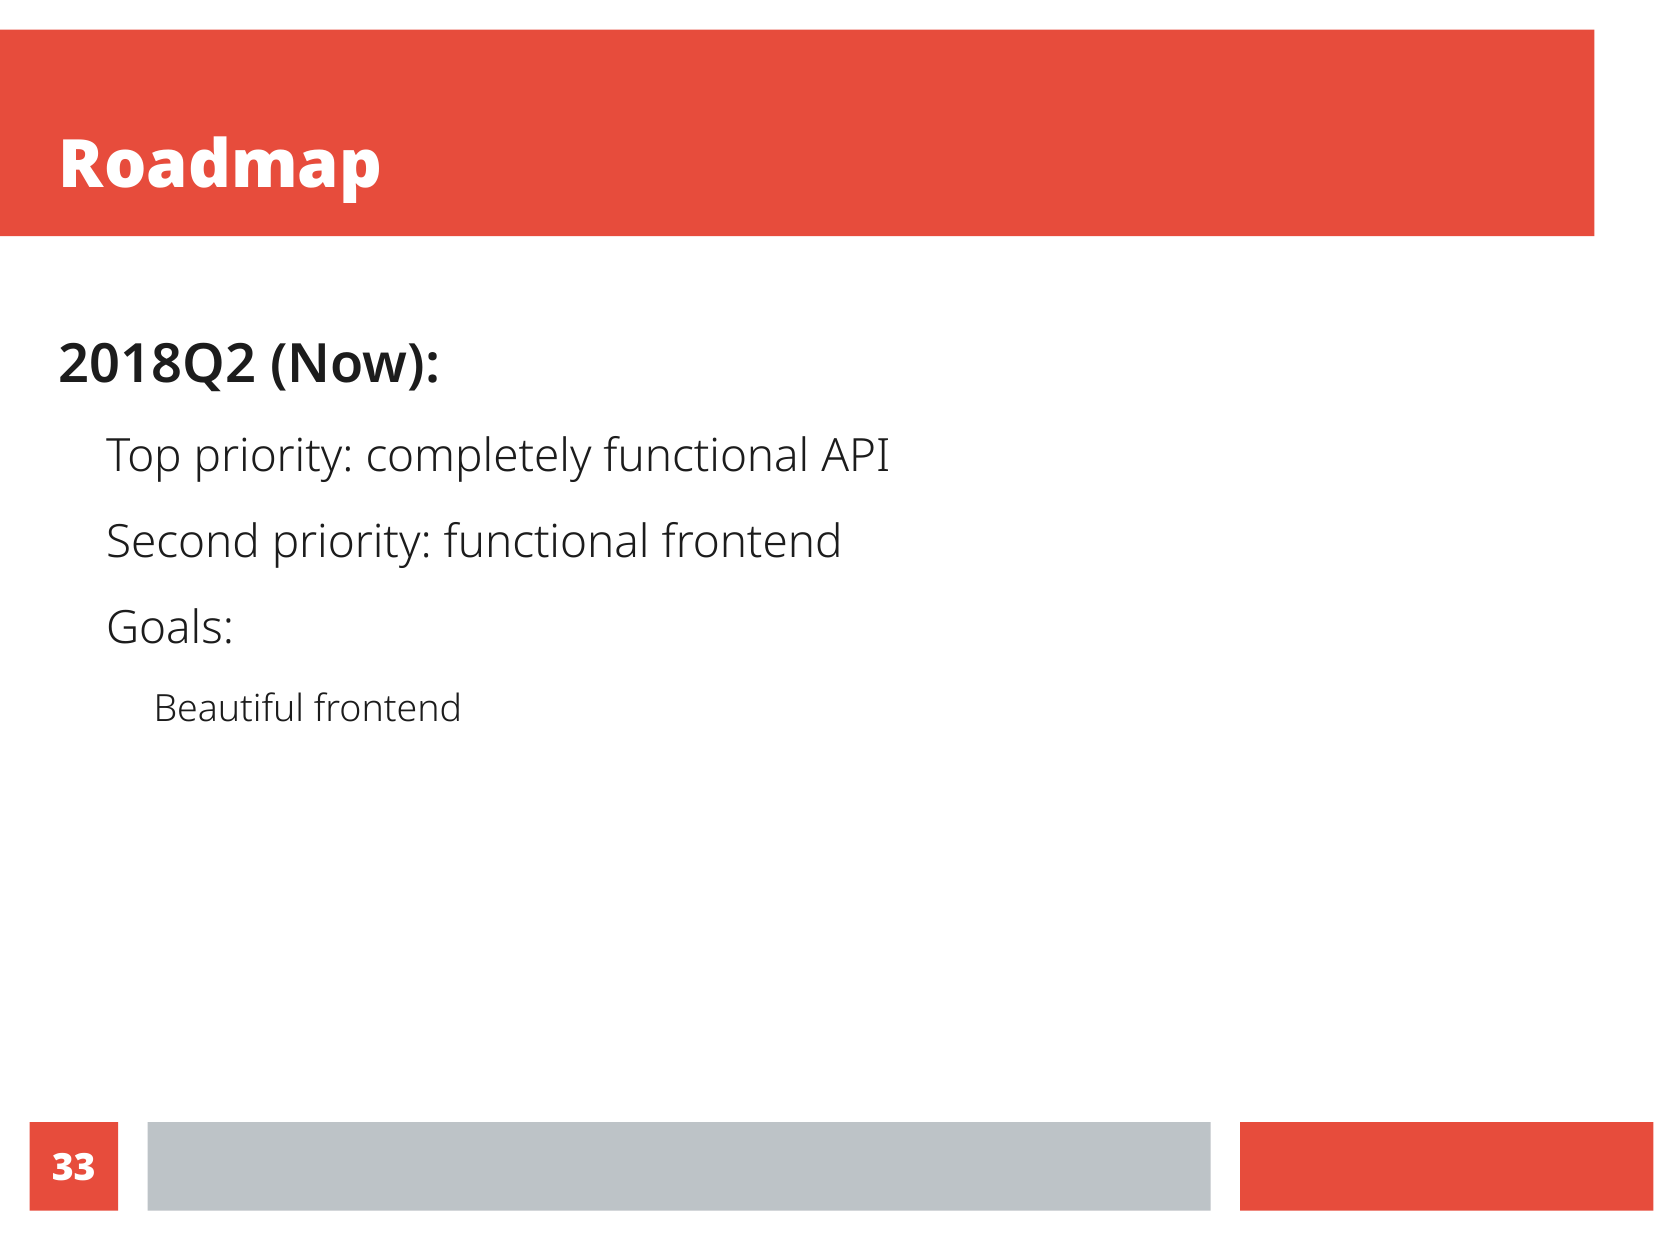

# Roadmap
2018Q2 (Now):
Top priority: completely functional API
Second priority: functional frontend
Goals:
Beautiful frontend
33